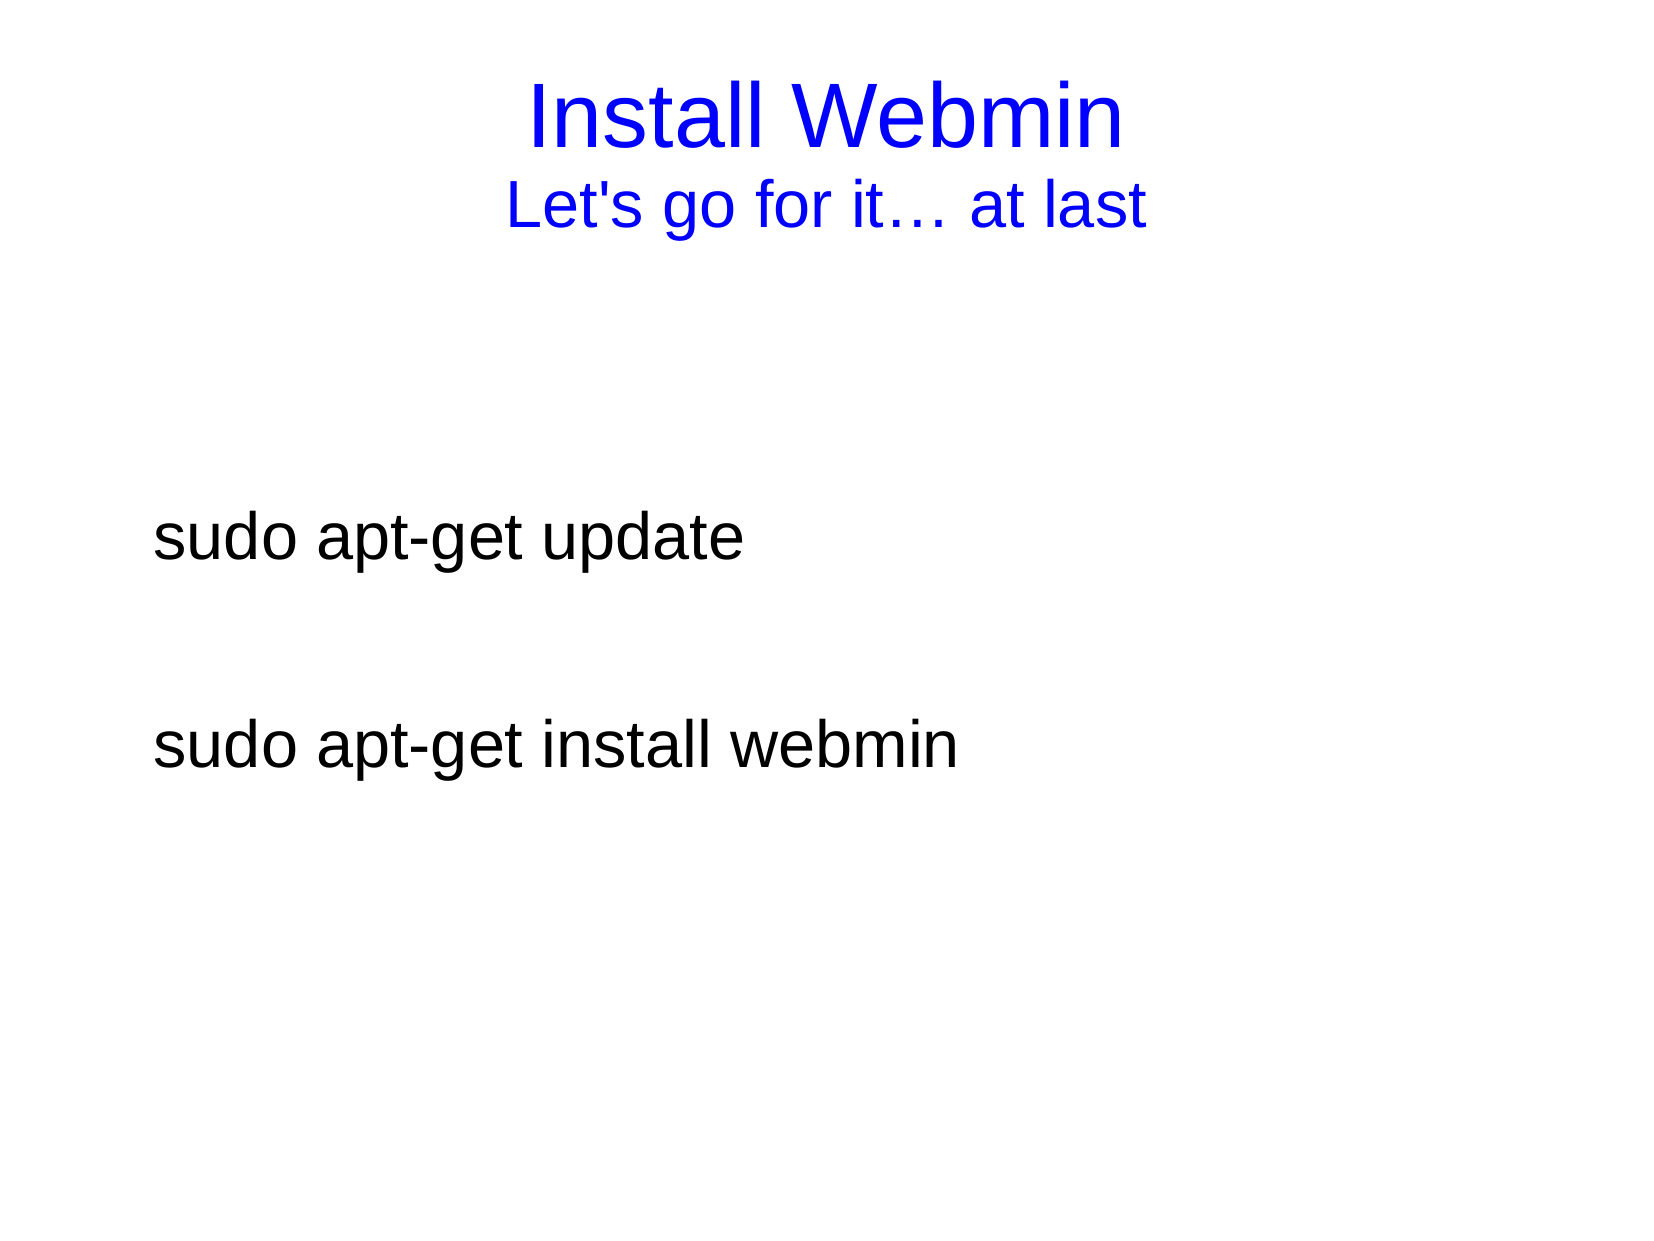

# Install Webmin Let's go for it… at last
sudo apt-get update
sudo apt-get install webmin